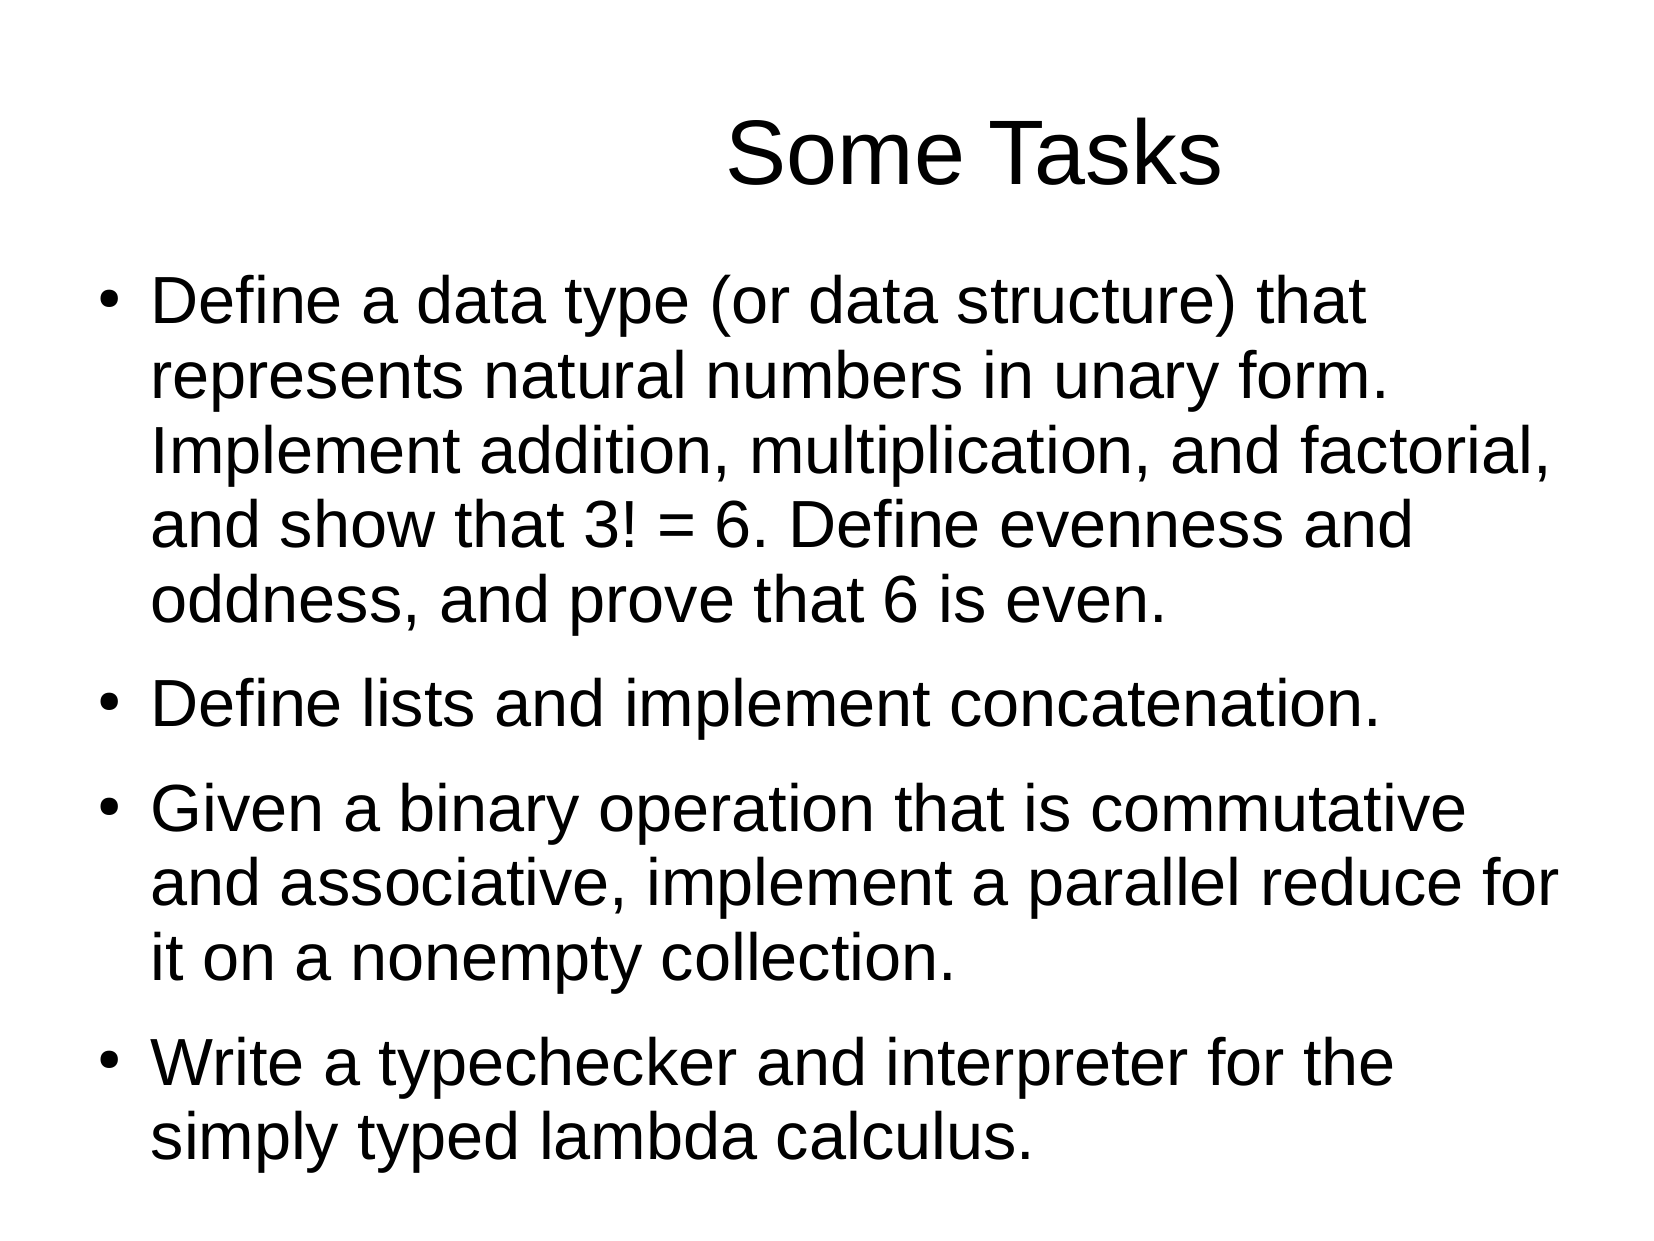

# Some Tasks
Define a data type (or data structure) that represents natural numbers in unary form. Implement addition, multiplication, and factorial, and show that 3! = 6. Define evenness and oddness, and prove that 6 is even.
Define lists and implement concatenation.
Given a binary operation that is commutative and associative, implement a parallel reduce for it on a nonempty collection.
Write a typechecker and interpreter for the simply typed lambda calculus.